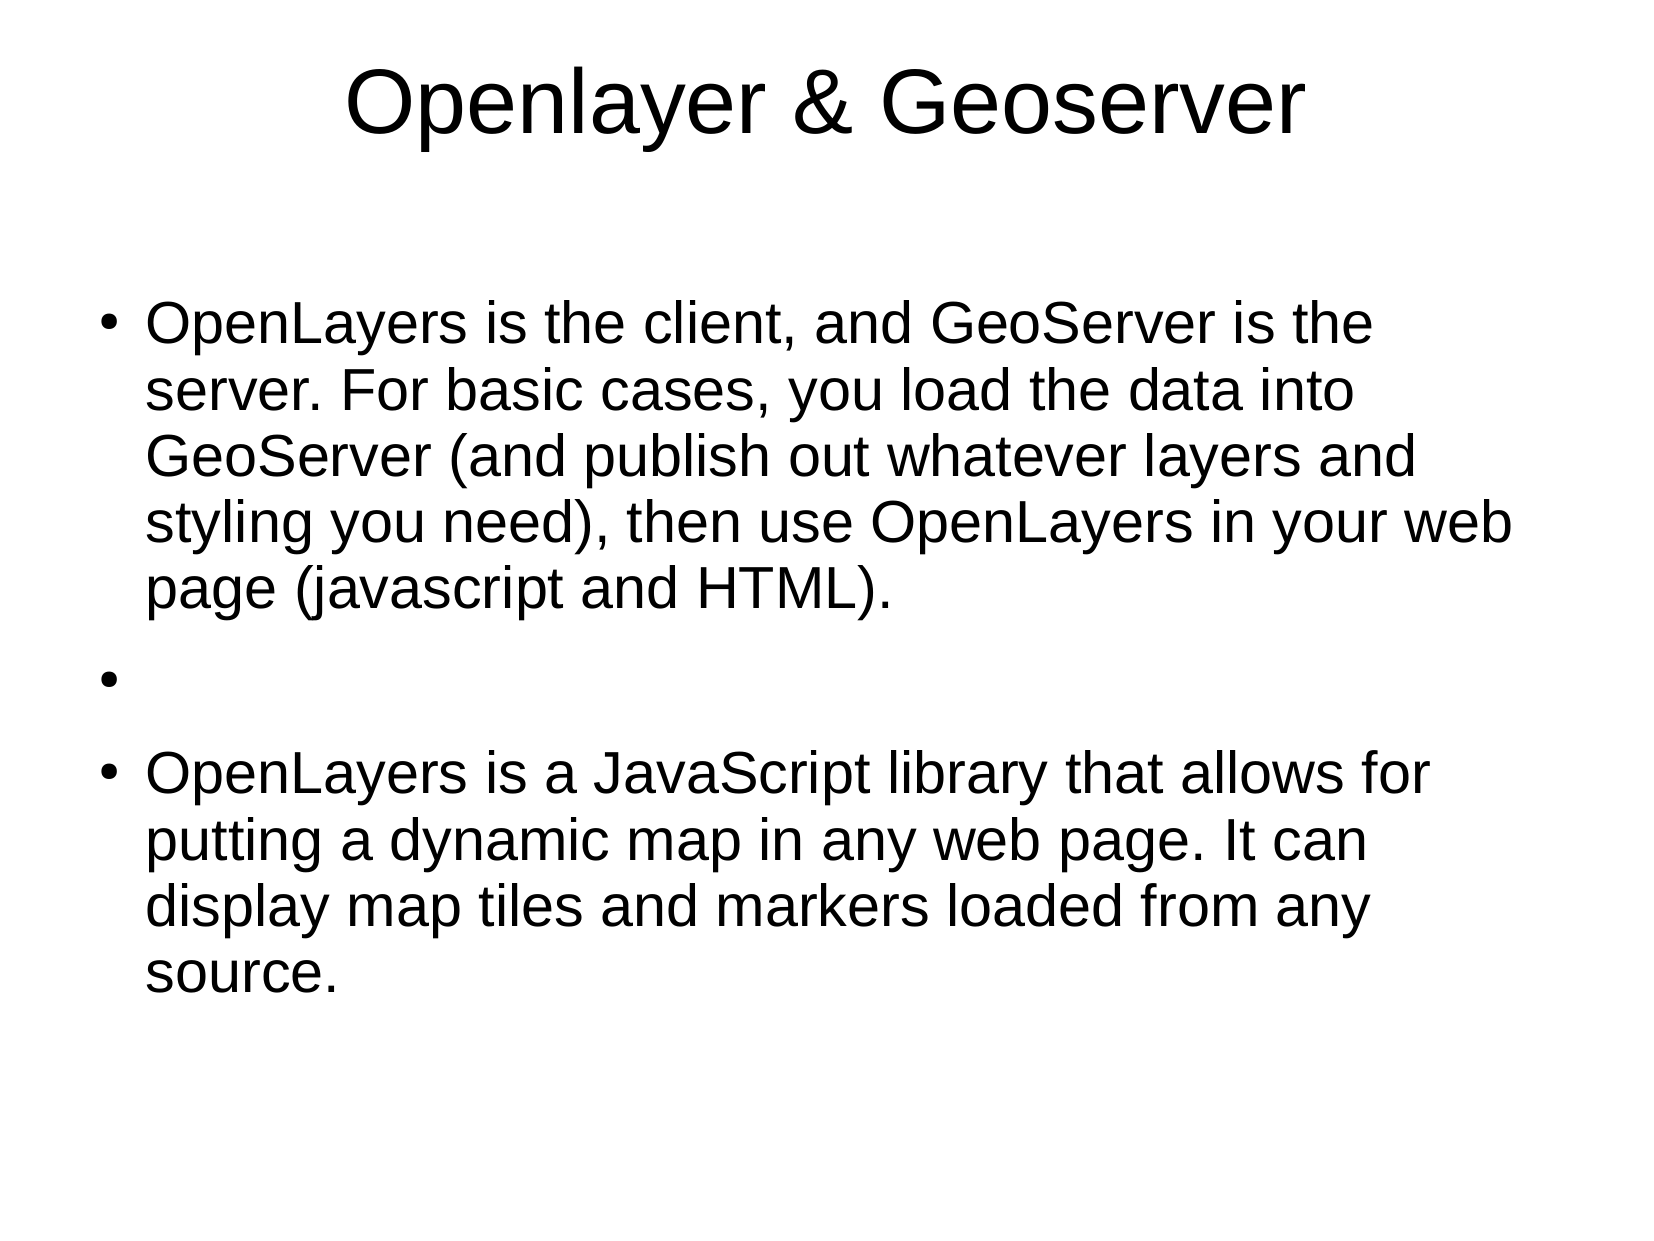

# Openlayer & Geoserver
OpenLayers is the client, and GeoServer is the server. For basic cases, you load the data into GeoServer (and publish out whatever layers and styling you need), then use OpenLayers in your web page (javascript and HTML).
OpenLayers is a JavaScript library that allows for putting a dynamic map in any web page. It can display map tiles and markers loaded from any source.